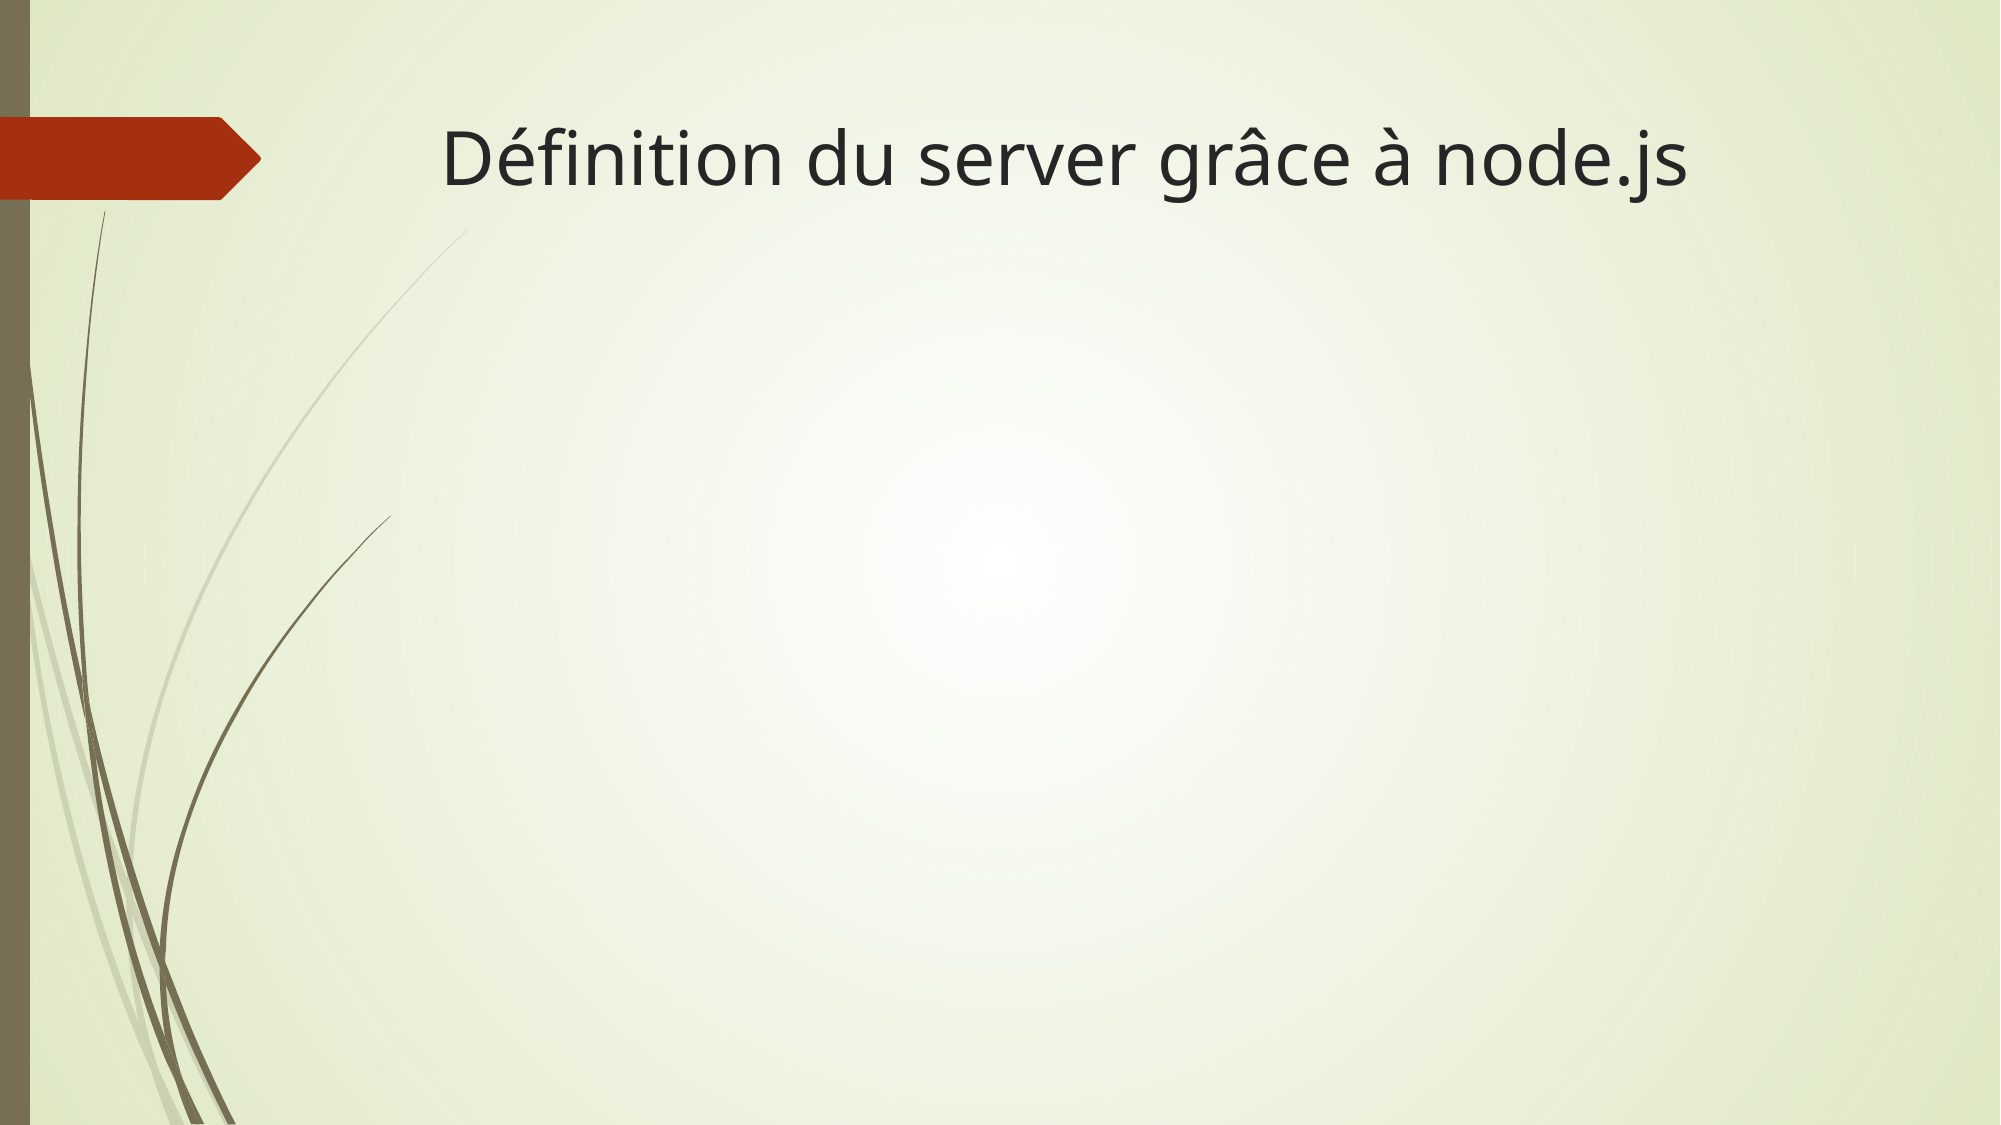

# Définition du server grâce à node.js